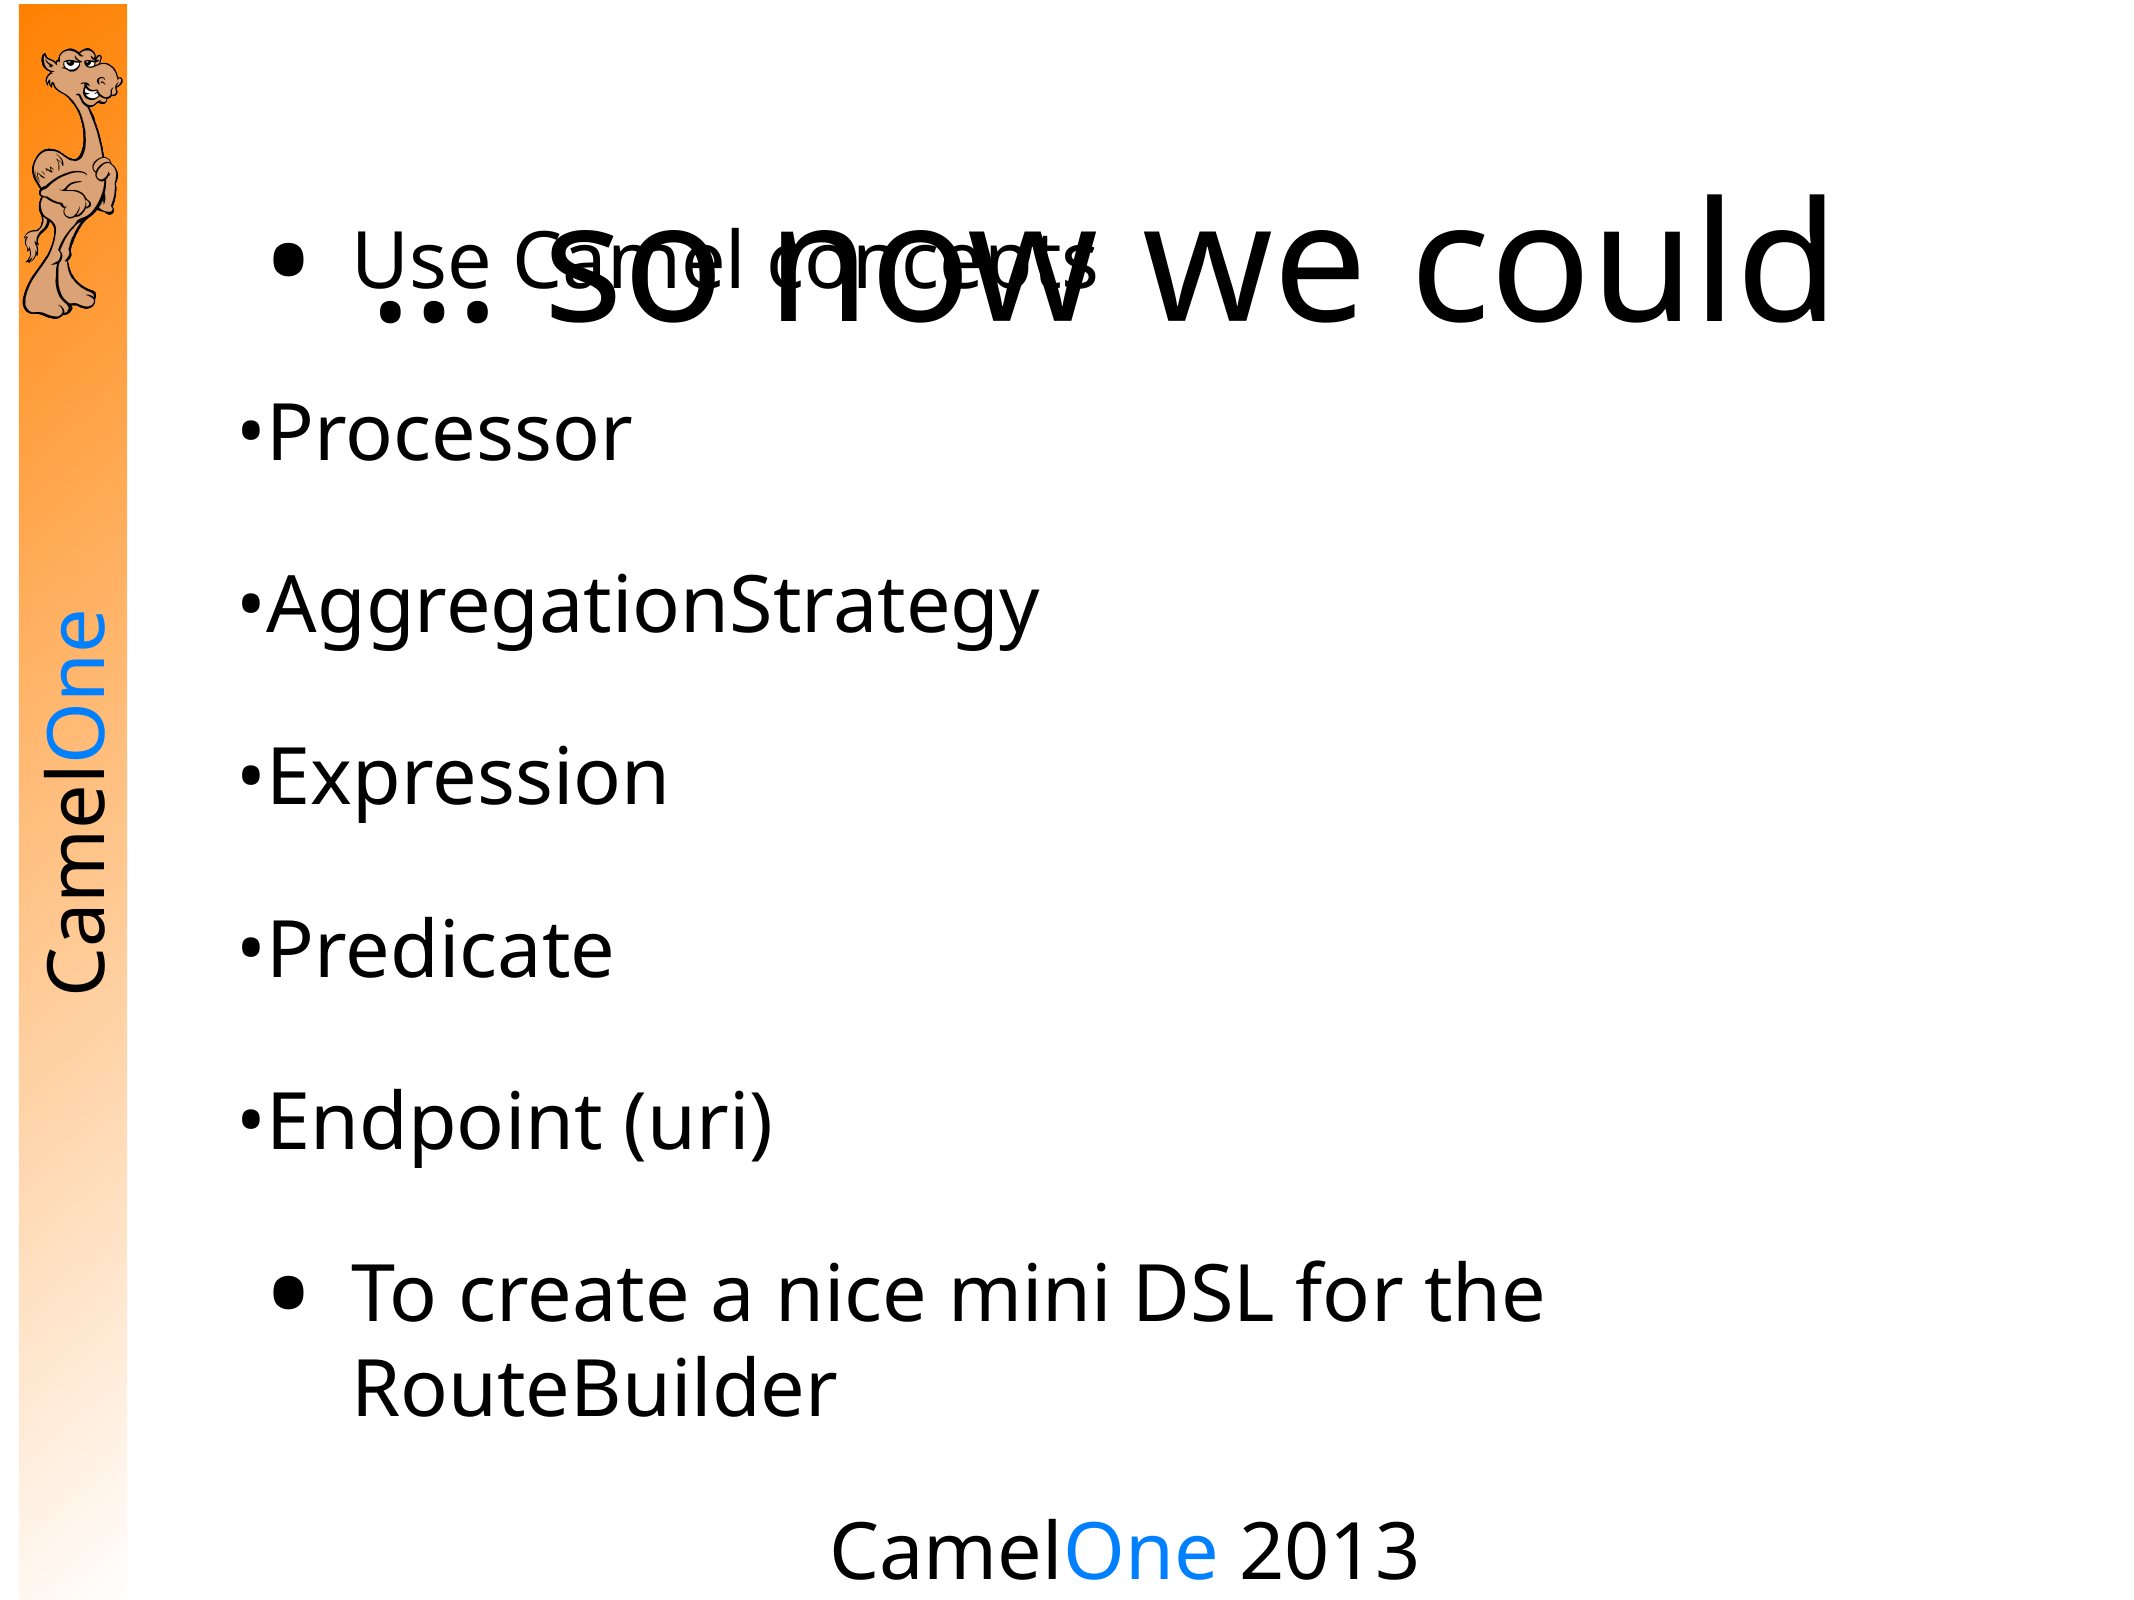

# … so now we could
Use Camel concepts
Processor
AggregationStrategy
Expression
Predicate
Endpoint (uri)
To create a nice mini DSL for the RouteBuilder